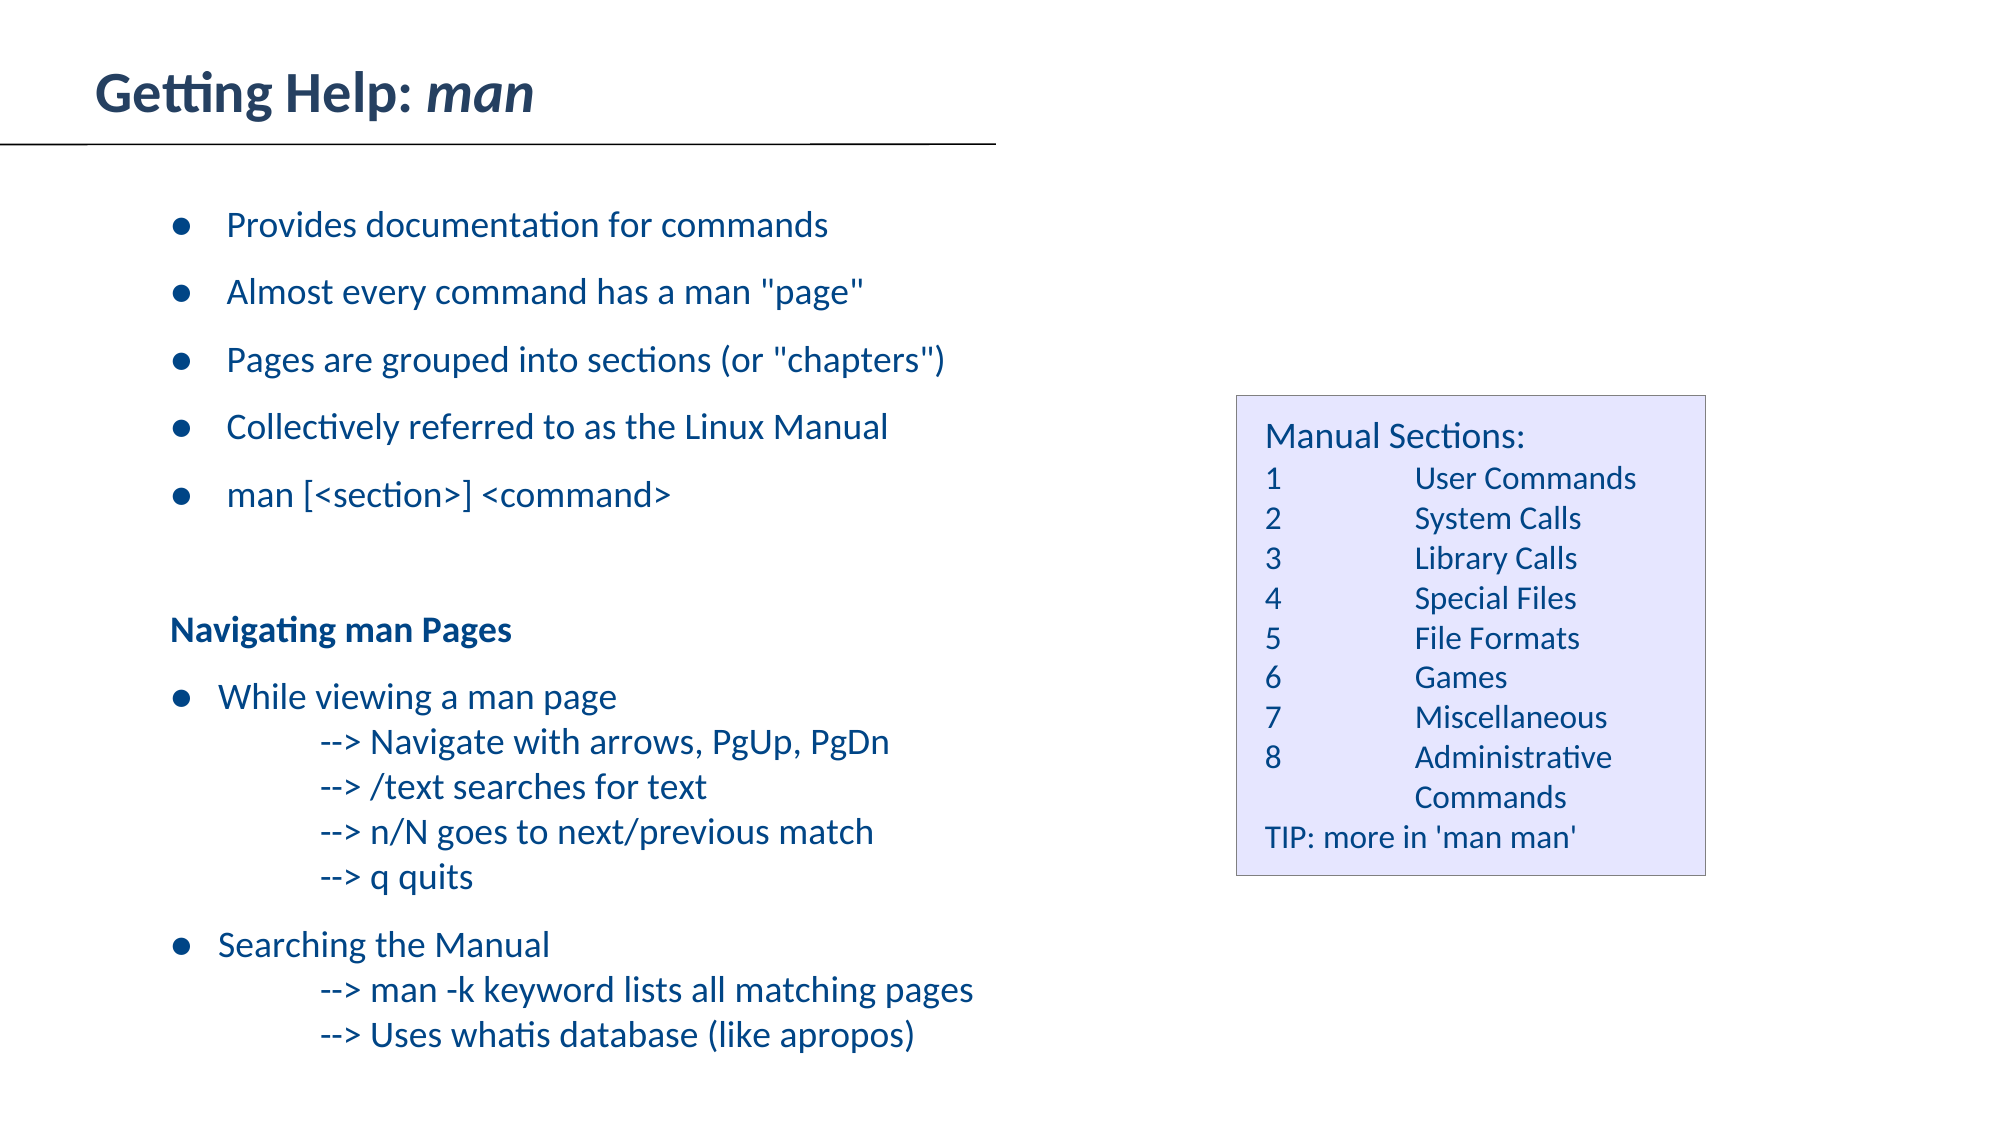

Getting Help: man
● Provides documentation for commands
● Almost every command has a man "page"
● Pages are grouped into sections (or "chapters")
● Collectively referred to as the Linux Manual
● man [<section>] <command>
Navigating man Pages
● While viewing a man page
	--> Navigate with arrows, PgUp, PgDn
	--> /text searches for text
	--> n/N goes to next/previous match
	--> q quits
● Searching the Manual
	--> man -k keyword lists all matching pages
	--> Uses whatis database (like apropos)
Manual Sections:
1 	User Commands
2 	System Calls
3 	Library Calls
4 	Special Files
5	File Formats
6	Games
7	Miscellaneous
8	Administrative
	Commands
TIP: more in 'man man'